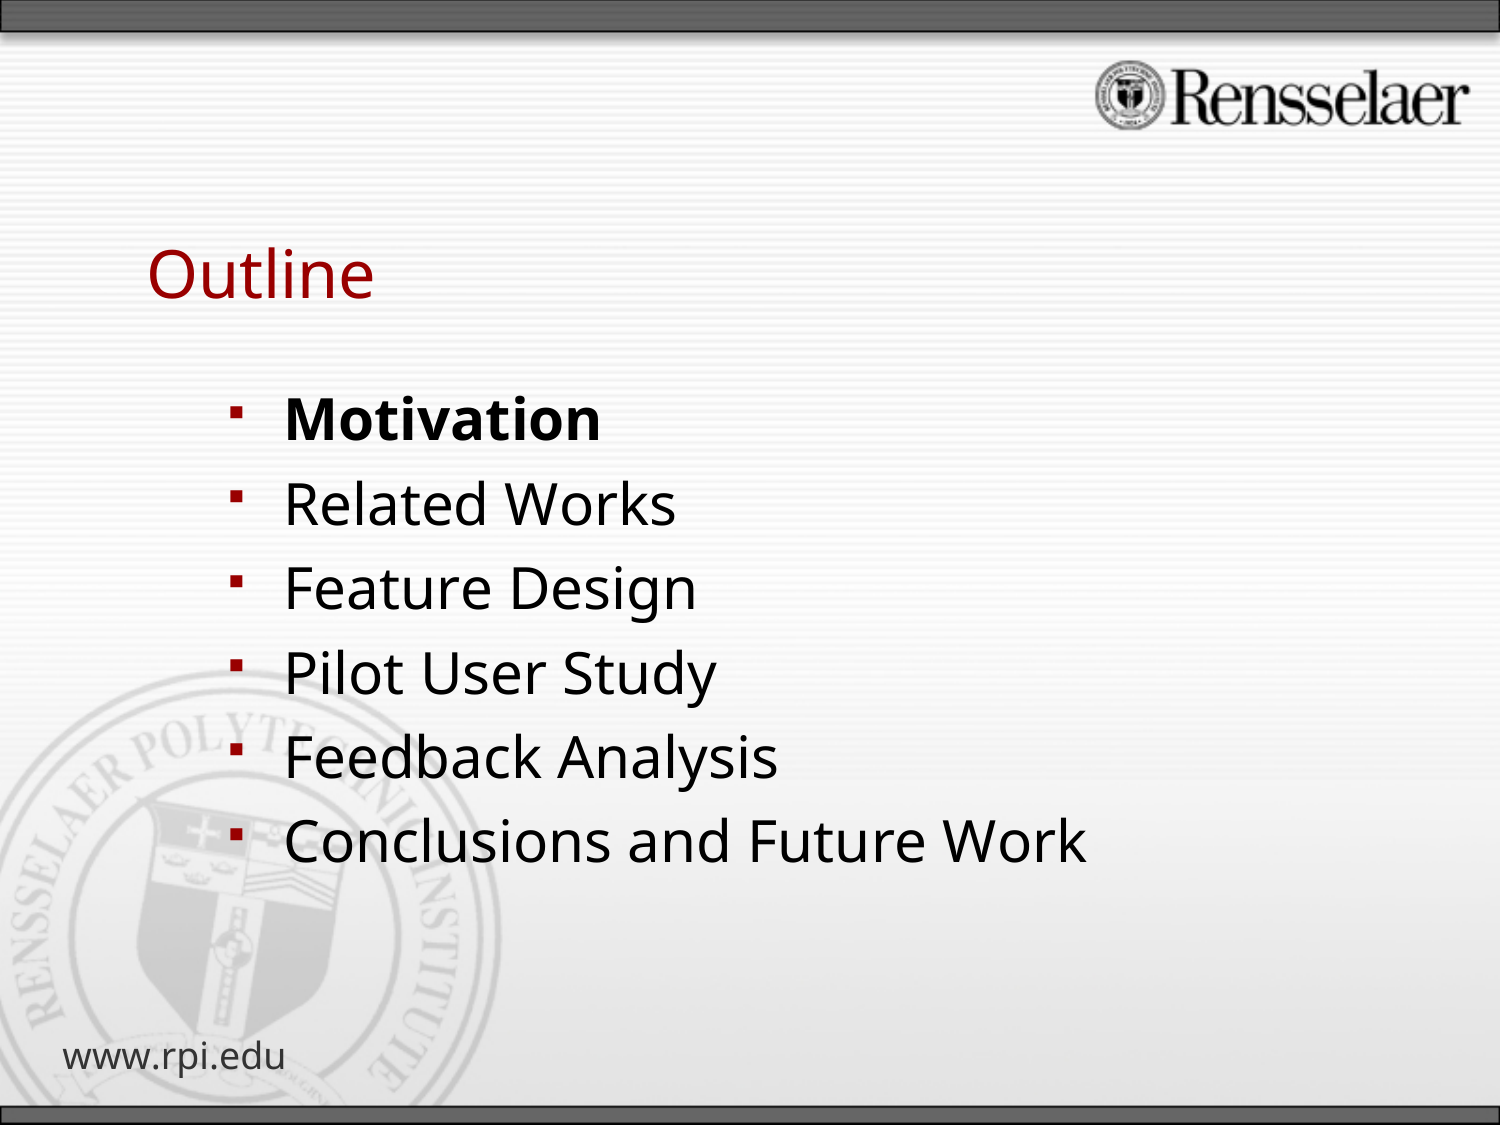

# Outline
Motivation
Related Works
Feature Design
Pilot User Study
Feedback Analysis
Conclusions and Future Work